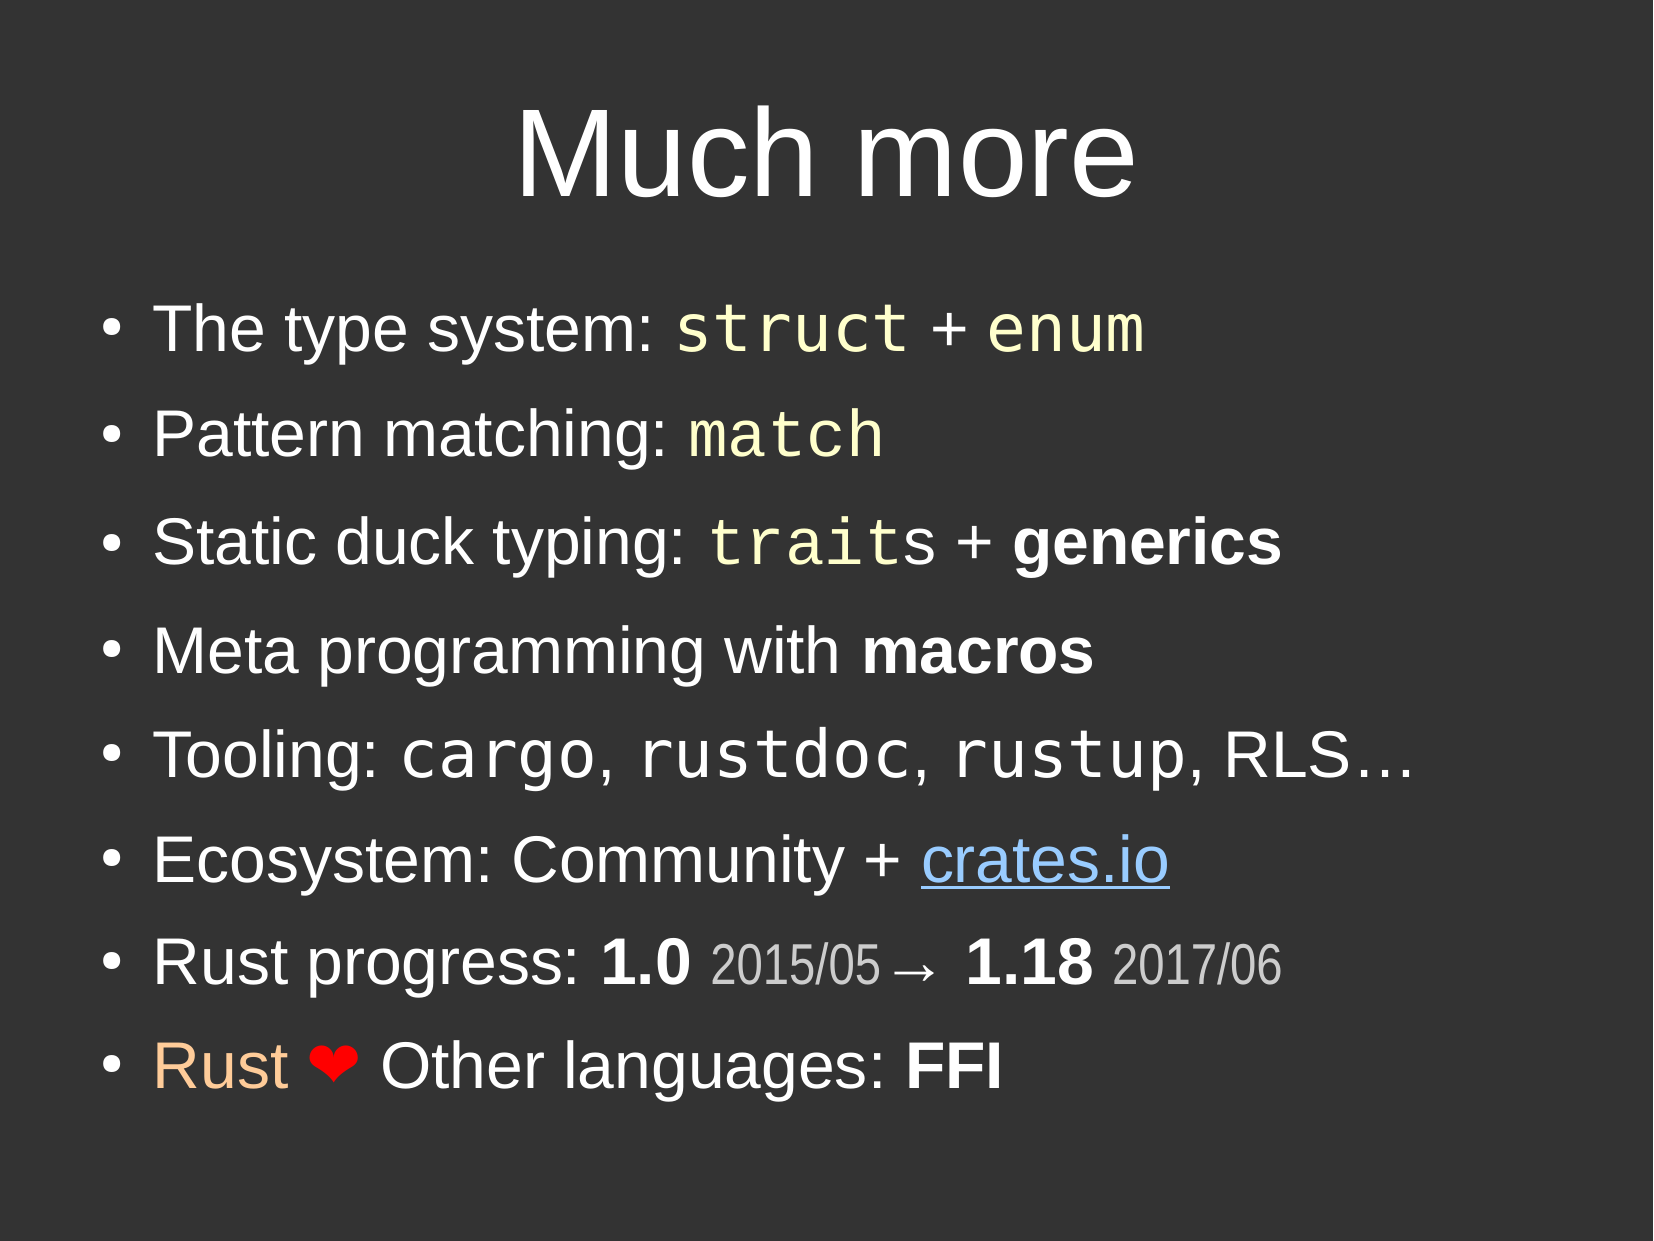

# Much more
The type system: struct + enum
Pattern matching: match
Static duck typing: traits + generics
Meta programming with macros
Tooling: cargo, rustdoc, rustup, RLS…
Ecosystem: Community + crates.io
Rust progress: 1.0 2015/05→ 1.18 2017/06
Rust ❤ Other languages: FFI